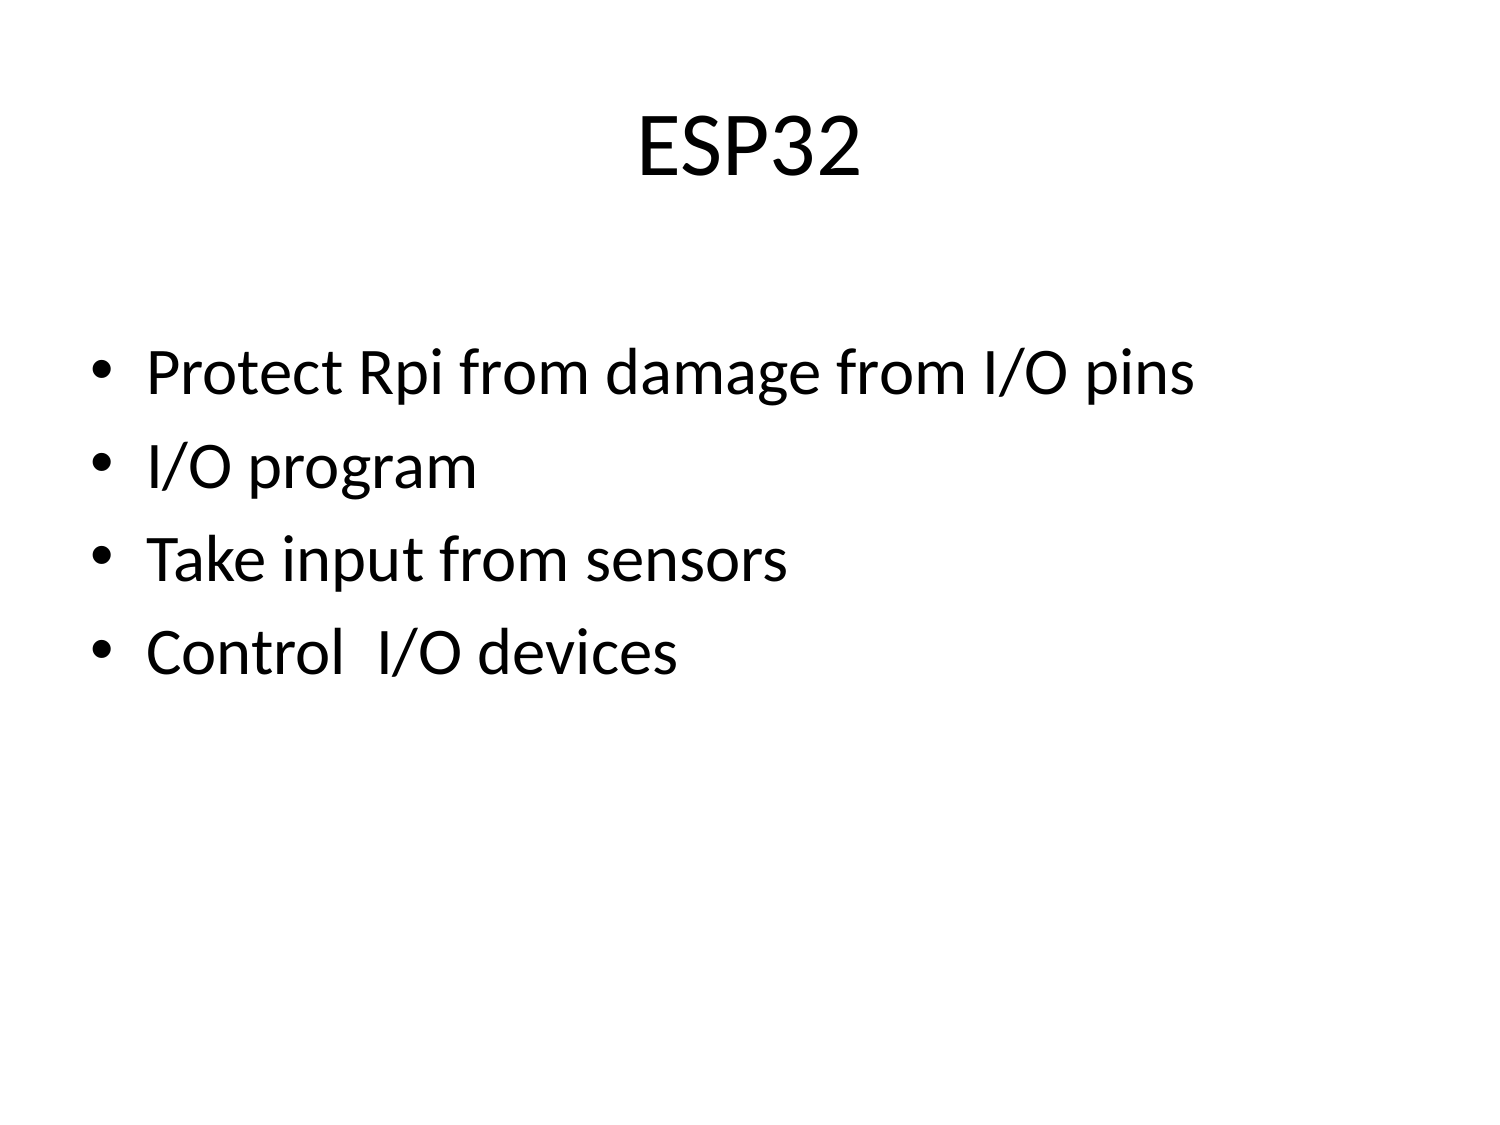

ESP32
Protect Rpi from damage from I/O pins
I/O program
Take input from sensors
Control I/O devices